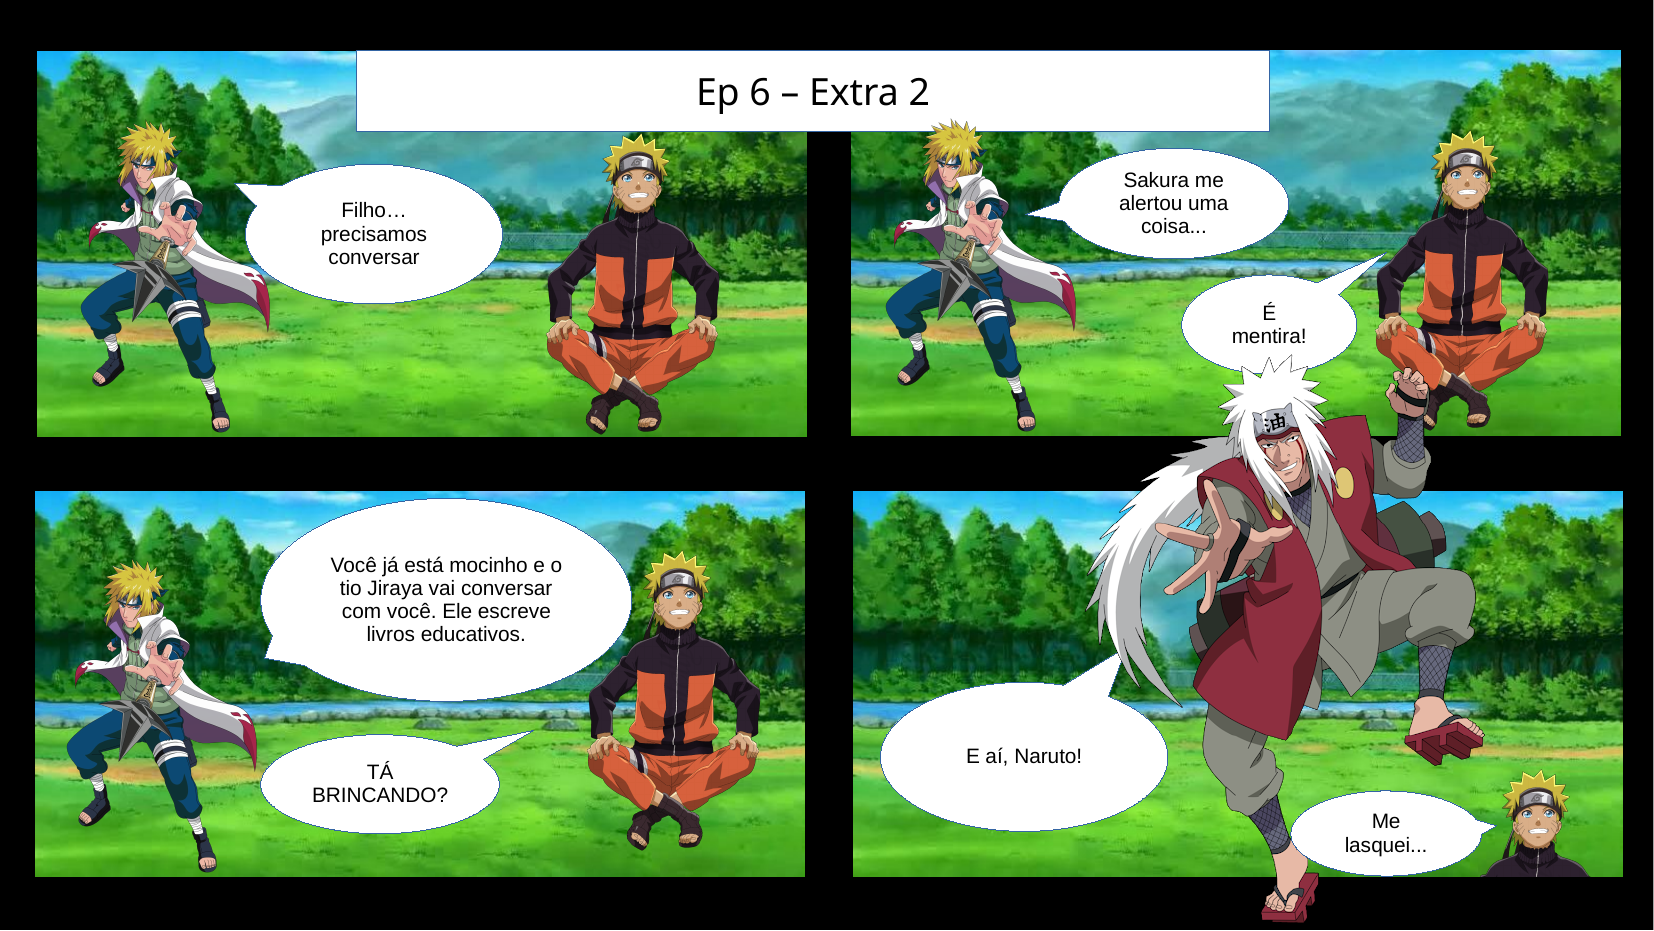

Ep 6 – Extra 2
Sakura me alertou uma coisa...
Filho… precisamos conversar
É mentira!
Você já está mocinho e o tio Jiraya vai conversar com você. Ele escreve livros educativos.
E aí, Naruto!
TÁ BRINCANDO?
Me lasquei...